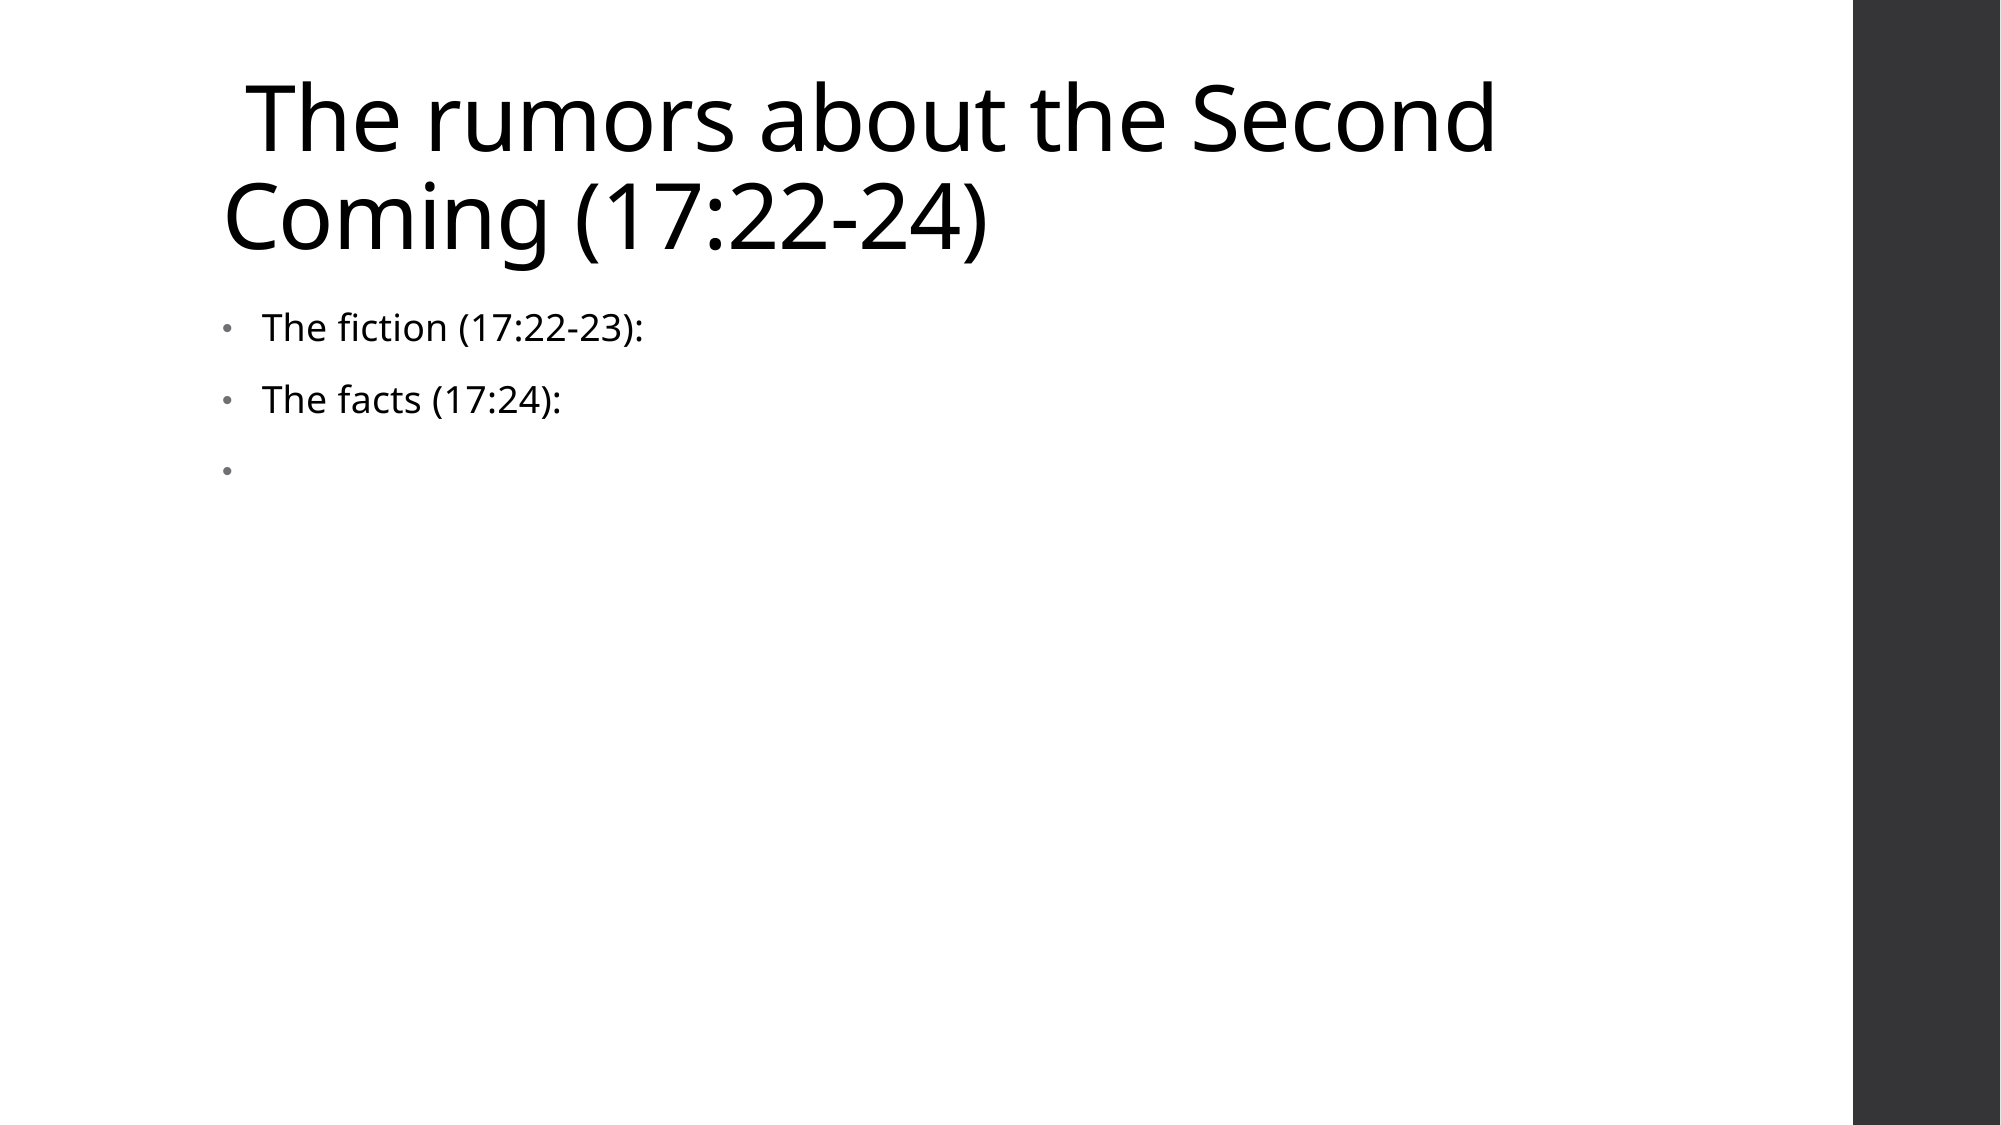

# The rumors about the Second Coming (17:22-24)
 The fiction (17:22-23):
 The facts (17:24):